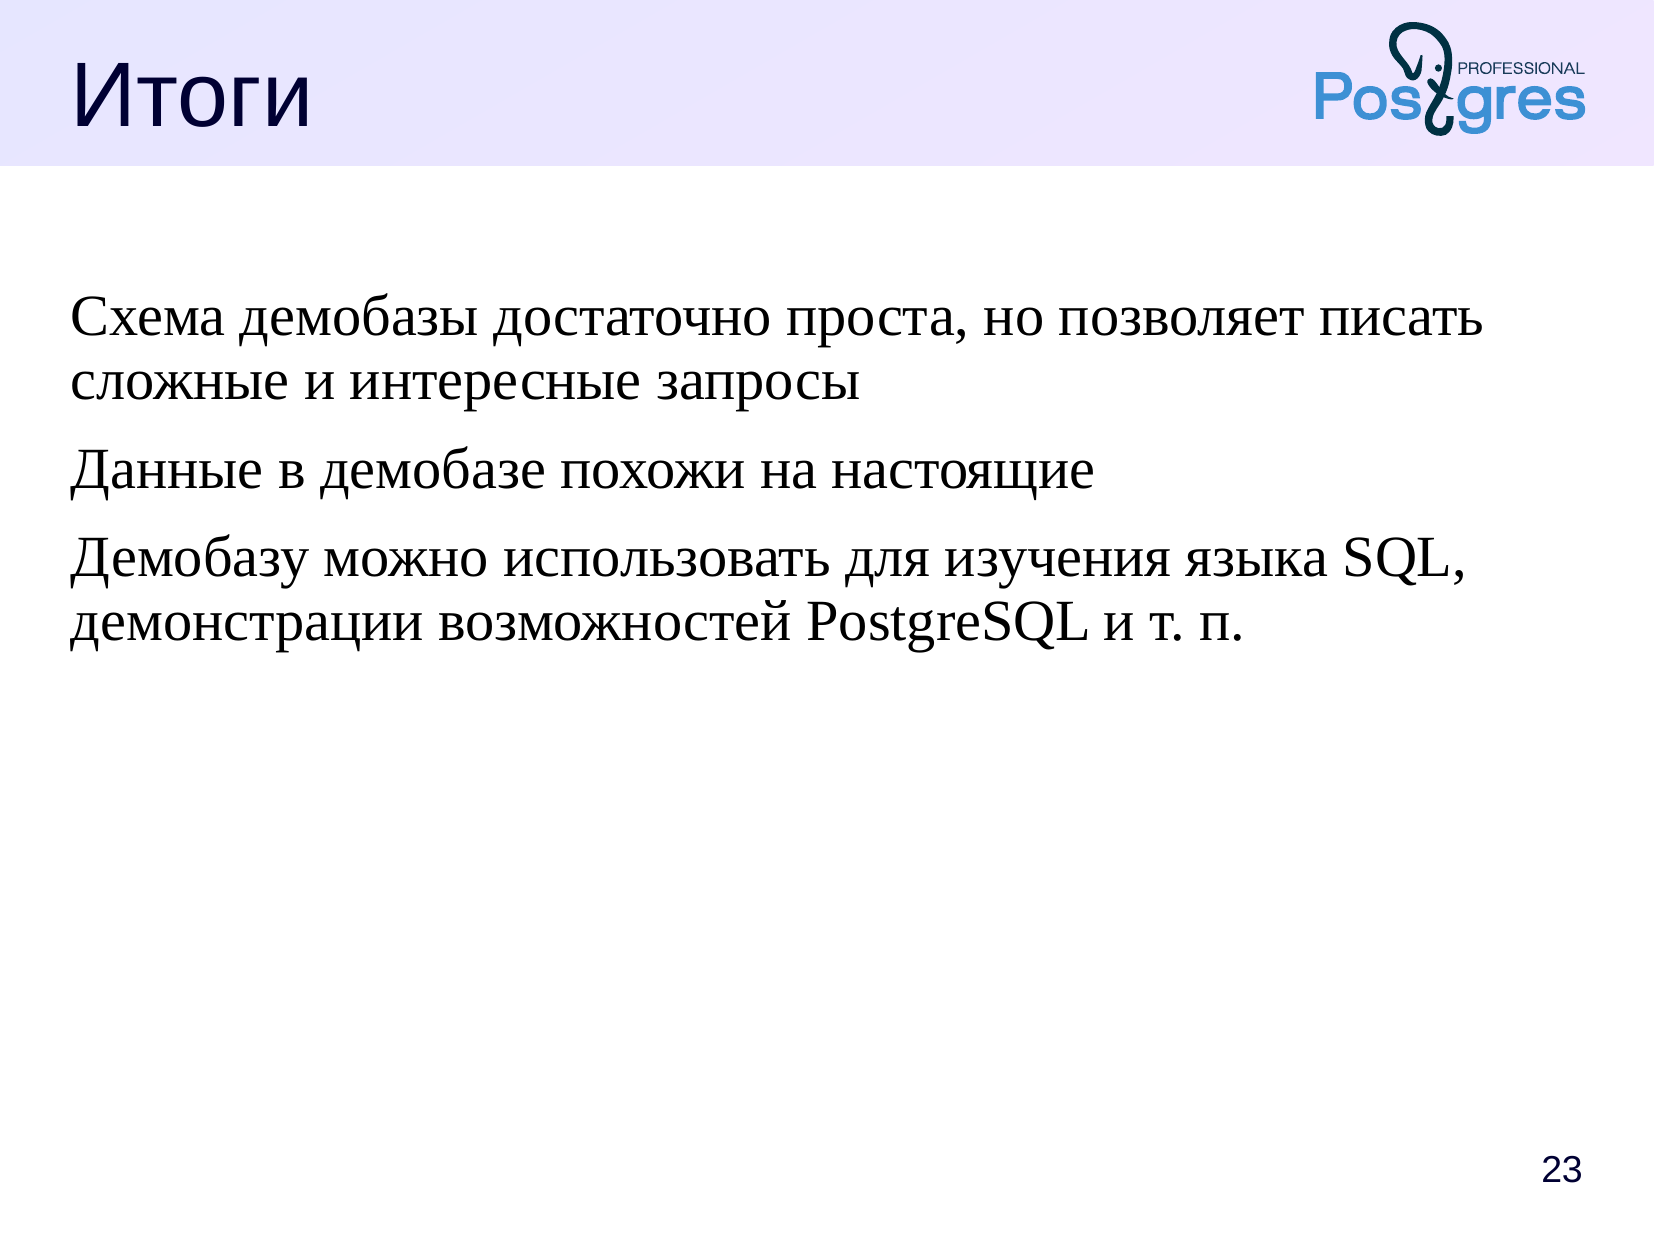

# Итоги
Схема демобазы достаточно проста, но позволяет писать сложные и интересные запросы
Данные в демобазе похожи на настоящие
Демобазу можно использовать для изучения языка SQL, демонстрации возможностей PostgreSQL и т. п.